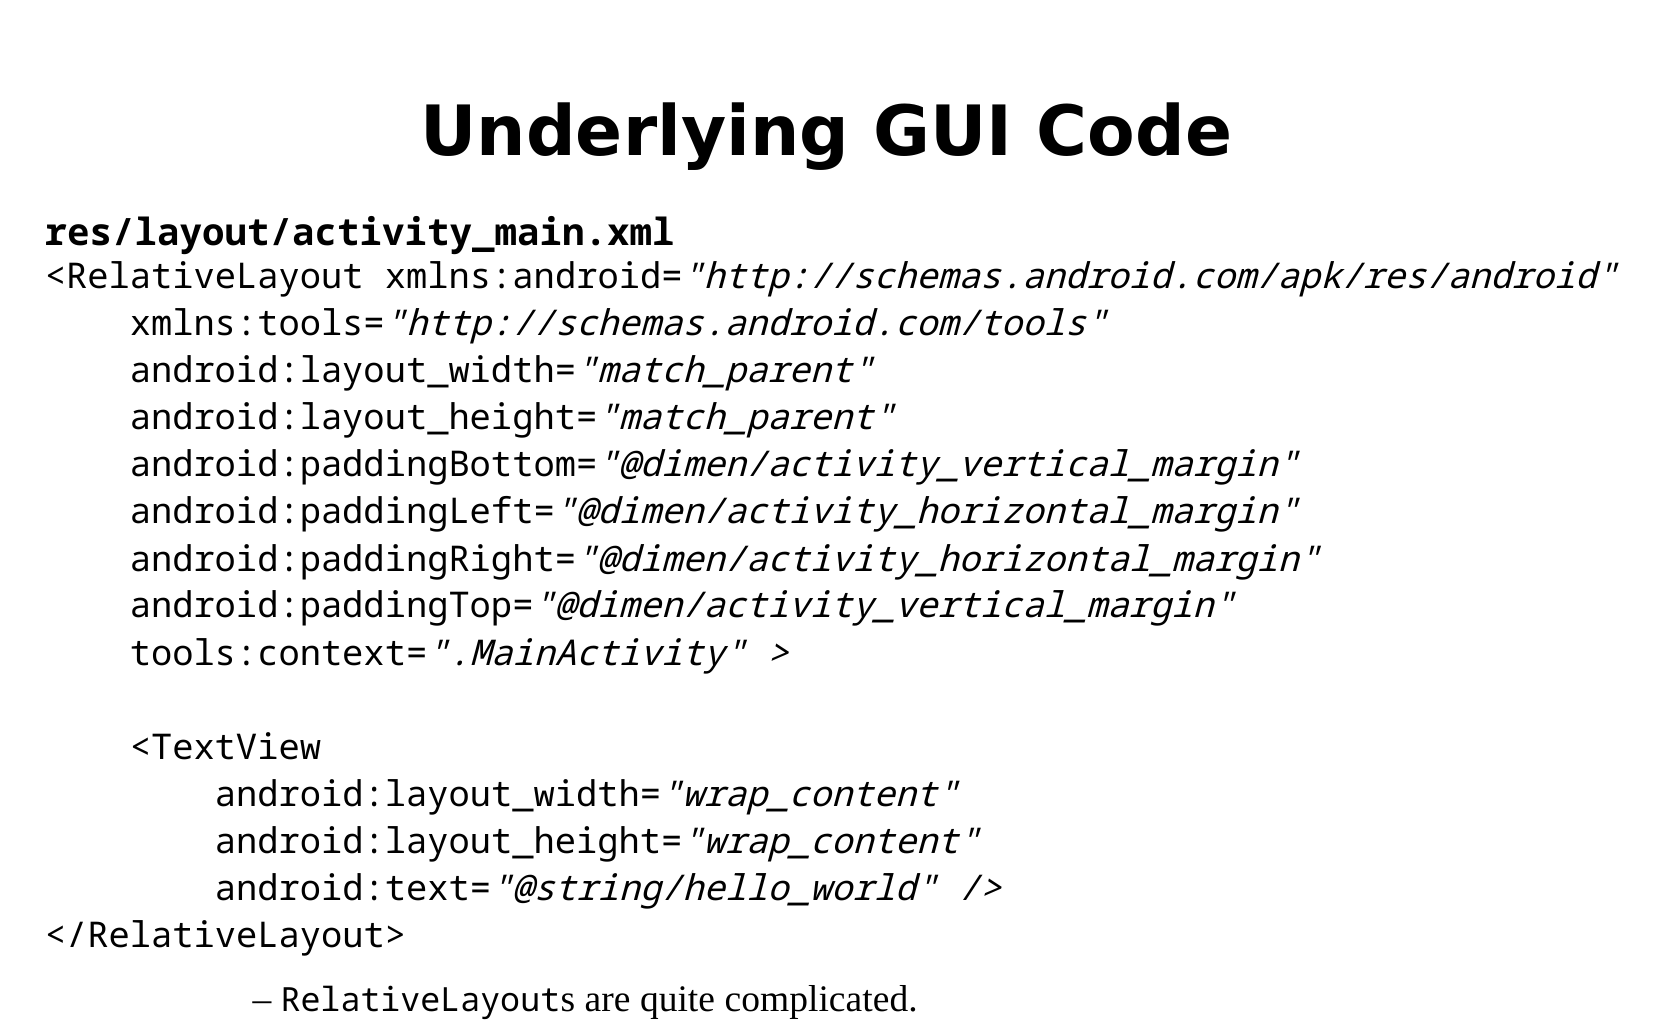

# Underlying GUI Code
res/layout/activity_main.xml
<RelativeLayout xmlns:android="http://schemas.android.com/apk/res/android"
 xmlns:tools="http://schemas.android.com/tools"
 android:layout_width="match_parent"
 android:layout_height="match_parent"
 android:paddingBottom="@dimen/activity_vertical_margin"
 android:paddingLeft="@dimen/activity_horizontal_margin"
 android:paddingRight="@dimen/activity_horizontal_margin"
 android:paddingTop="@dimen/activity_vertical_margin"
 tools:context=".MainActivity" >
 <TextView
 android:layout_width="wrap_content"
 android:layout_height="wrap_content"
 android:text="@string/hello_world" />
</RelativeLayout>
– RelativeLayouts are quite complicated.